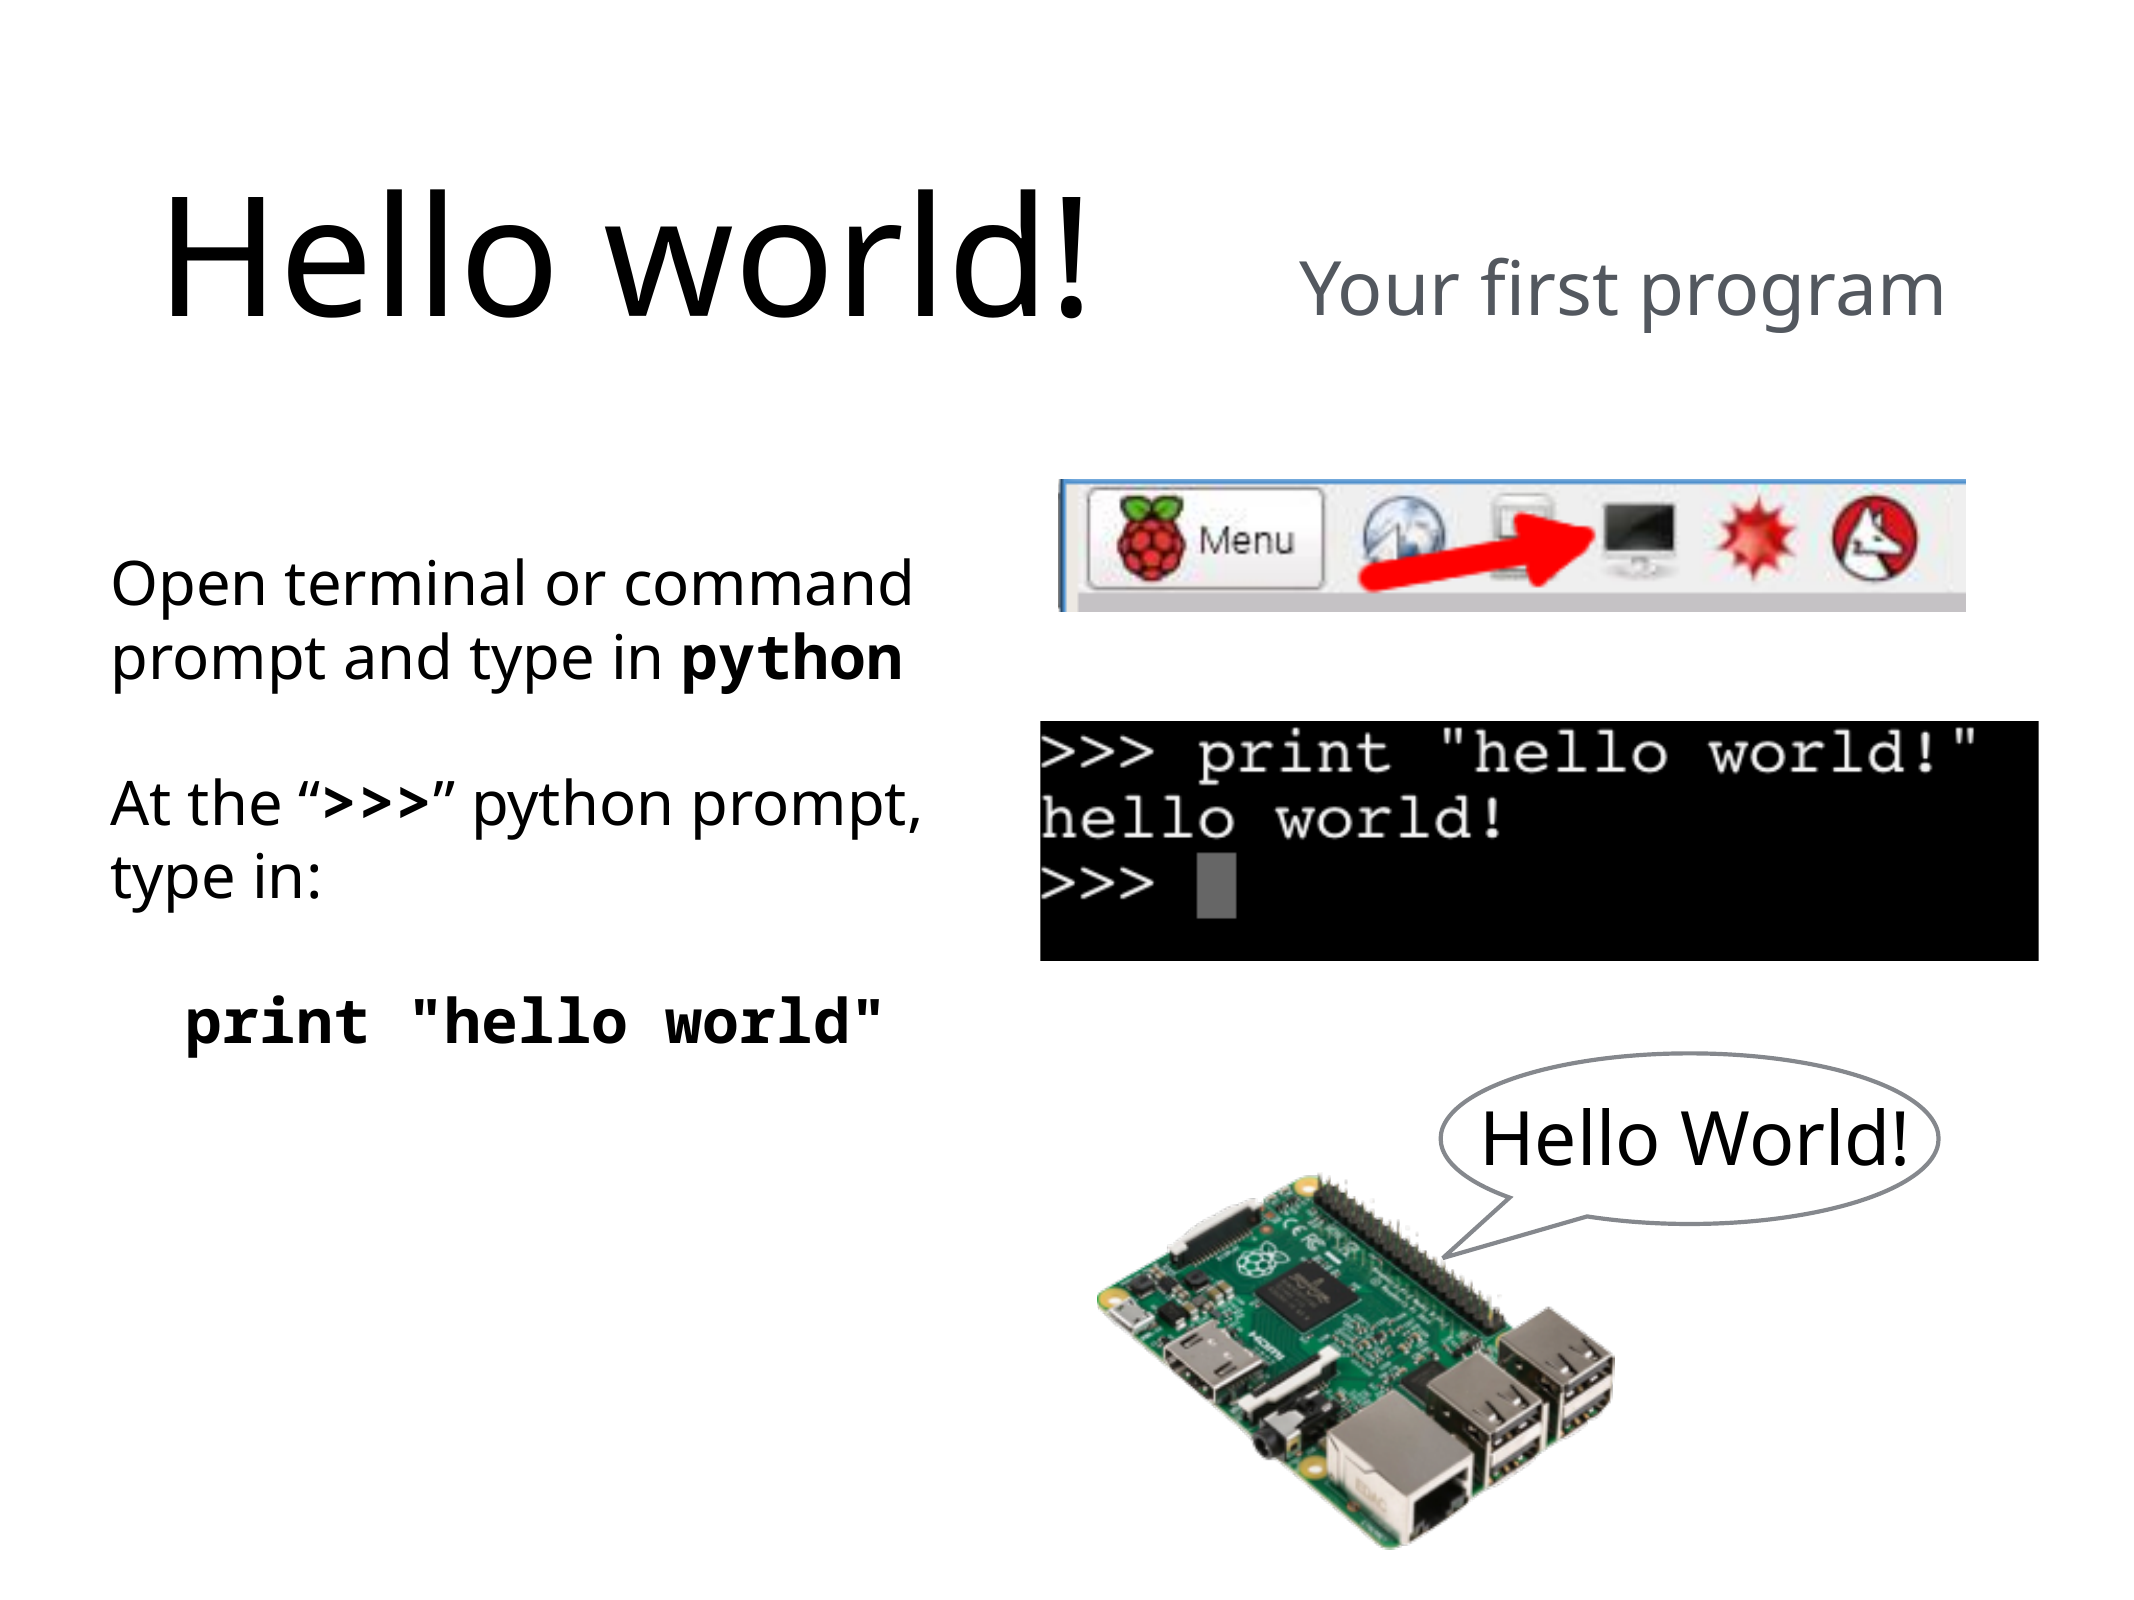

# Hello world!
Your first program
Open terminal or command prompt and type in python
At the “>>>” python prompt, type in:
 	print "hello world"
Hello World!